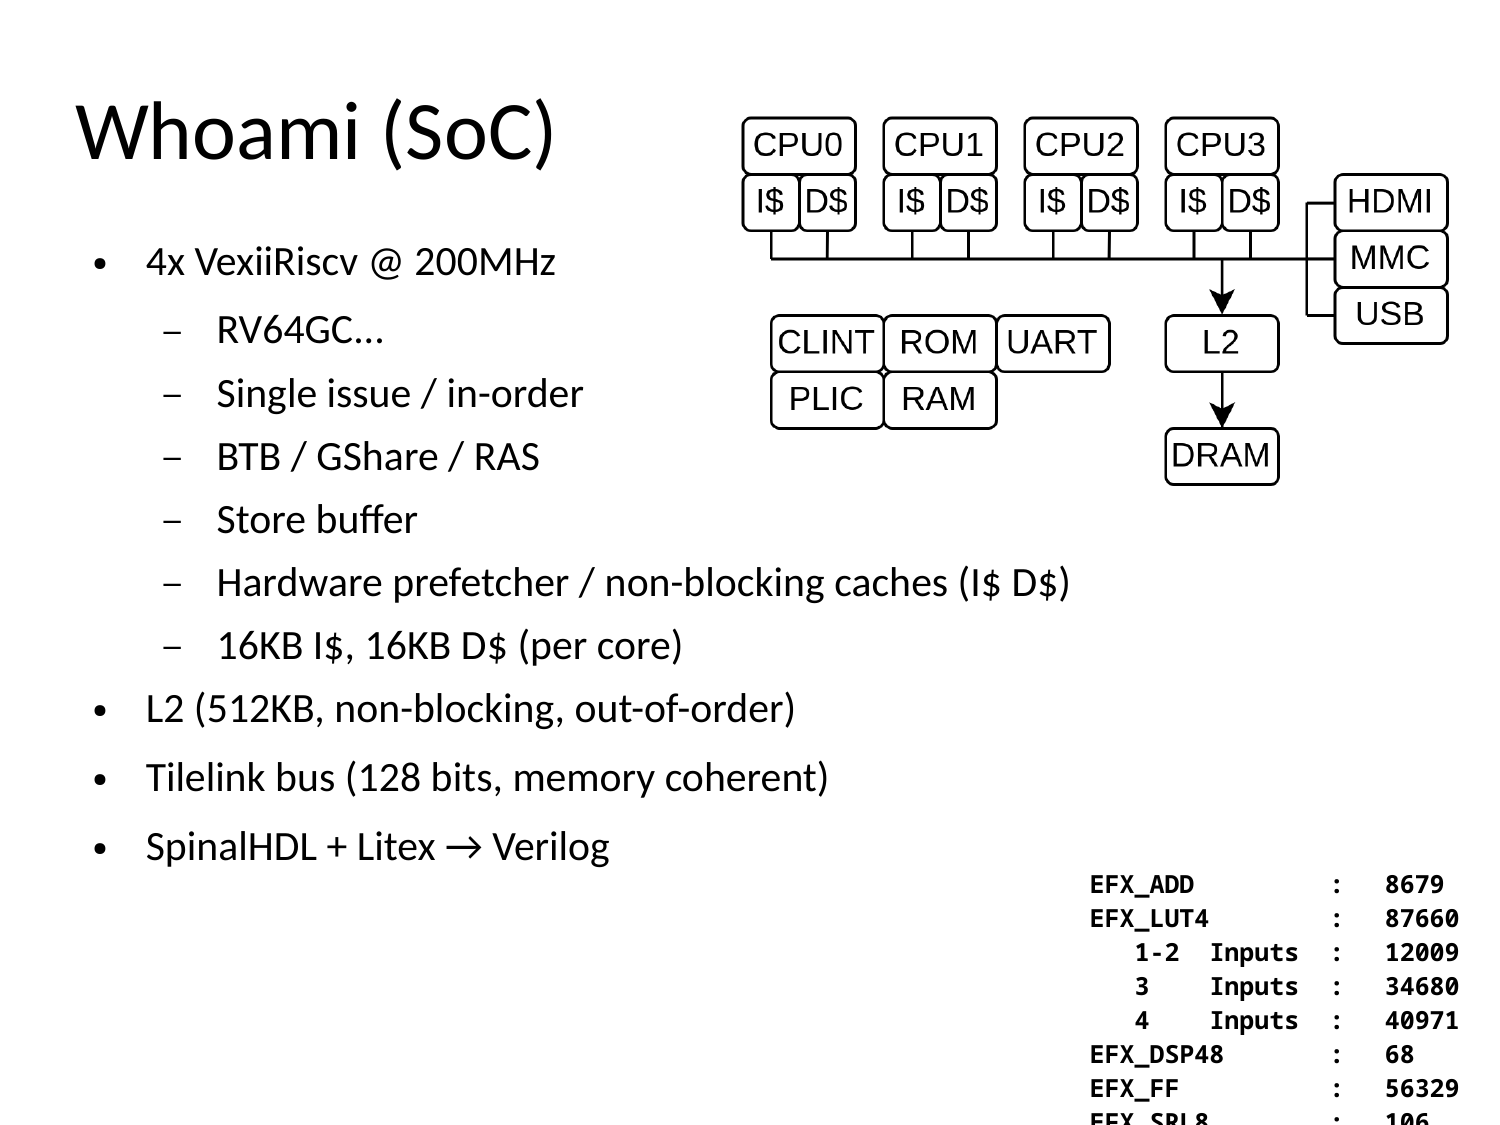

# Whoami (SoC)
4x VexiiRiscv @ 200MHz
RV64GC...
Single issue / in-order
BTB / GShare / RAS
Store buffer
Hardware prefetcher / non-blocking caches (I$ D$)
16KB I$, 16KB D$ (per core)
L2 (512KB, non-blocking, out-of-order)
Tilelink bus (128 bits, memory coherent)
SpinalHDL + Litex → Verilog
EFX_ADD : 	8679
EFX_LUT4 : 	87660
 1-2 Inputs : 	12009
 3 Inputs : 	34680
 4 Inputs : 	40971
EFX_DSP48 : 	68
EFX_FF : 	56329
EFX_SRL8 : 	106
EFX_RAM10 : 	1284